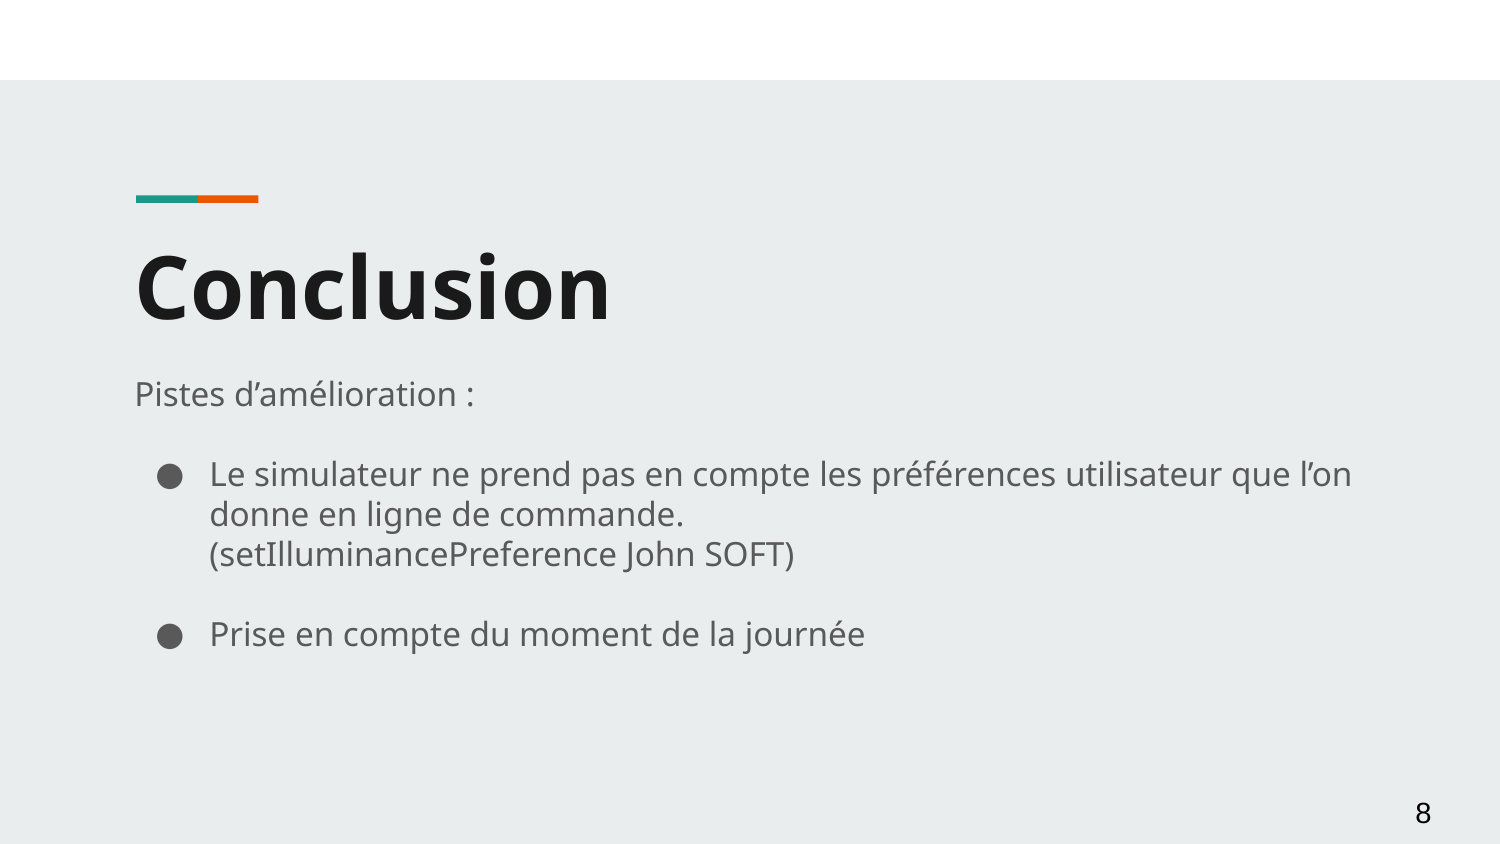

# Conclusion
Pistes d’amélioration :
Le simulateur ne prend pas en compte les préférences utilisateur que l’on donne en ligne de commande.
(setIlluminancePreference John SOFT)
Prise en compte du moment de la journée